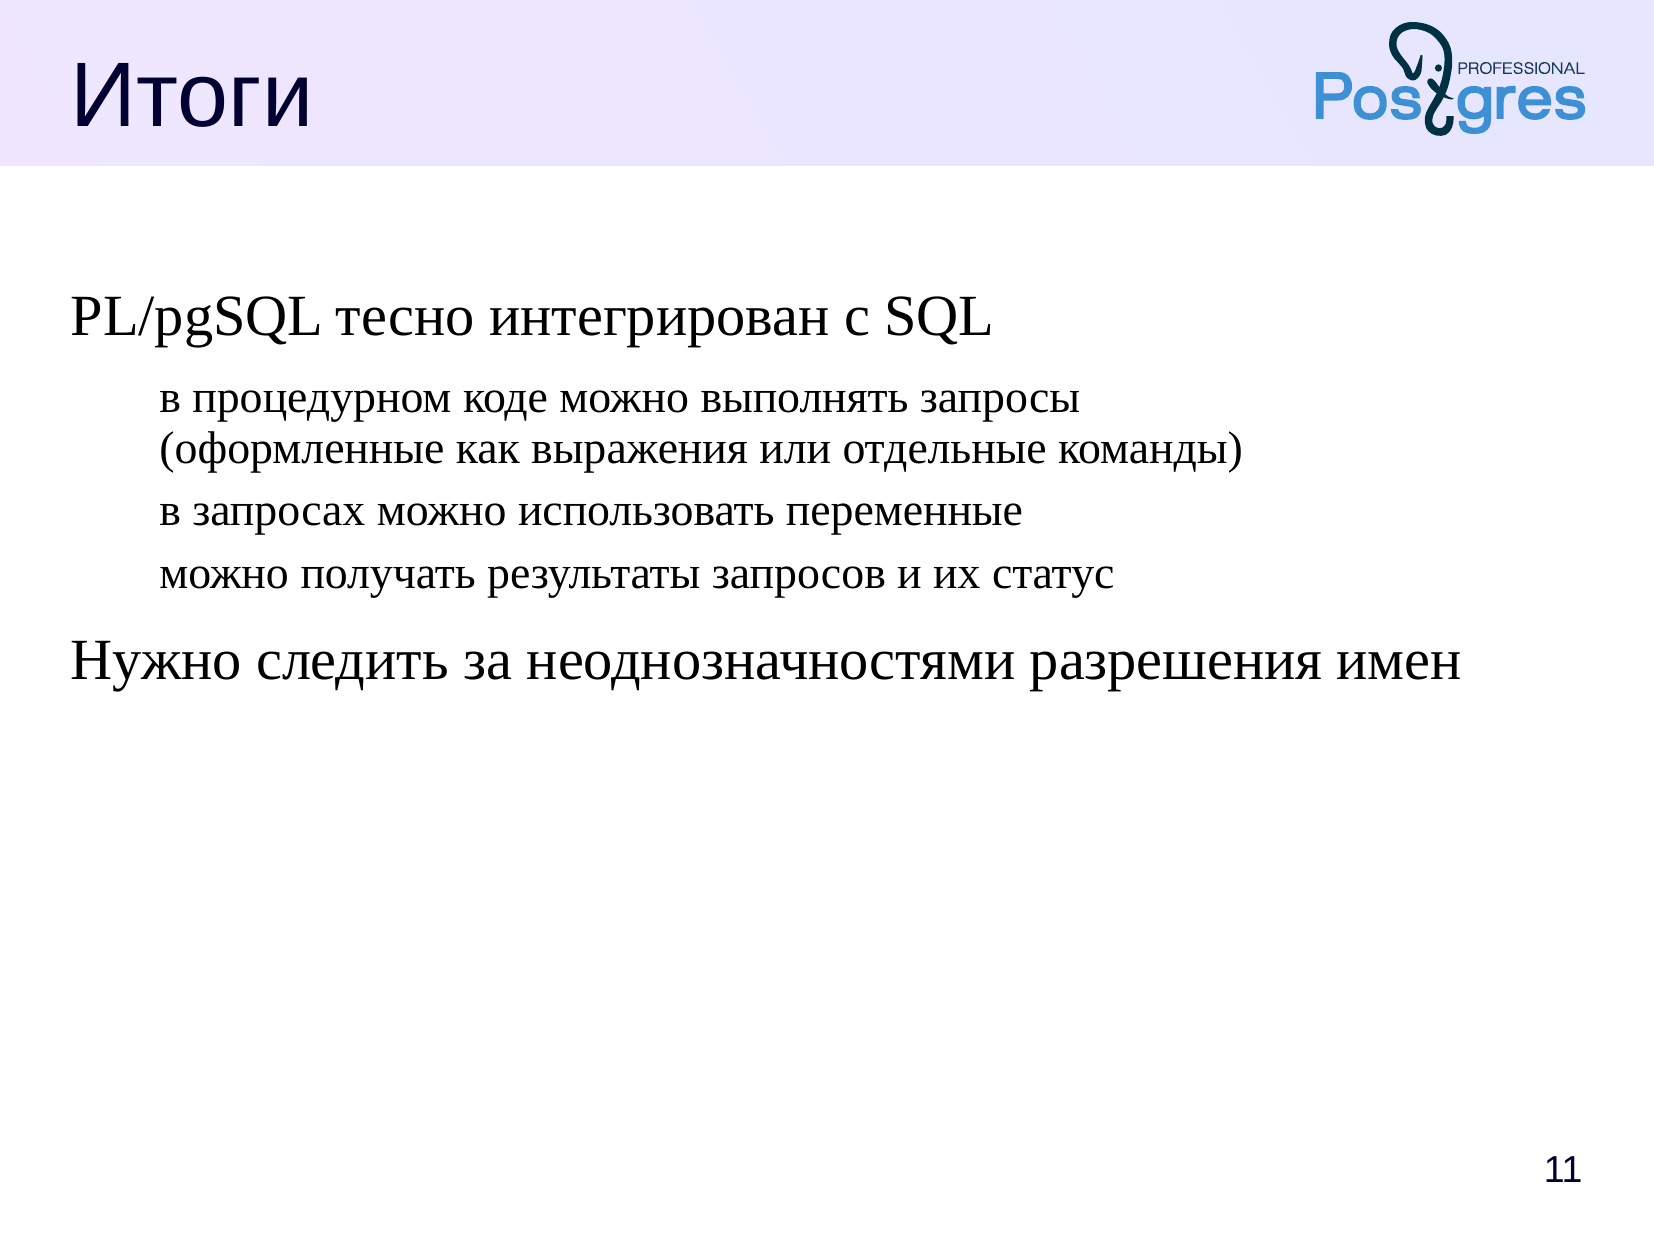

# Итоги
PL/pgSQL тесно интегрирован с SQL
в процедурном коде можно выполнять запросы
(оформленные как выражения или отдельные команды)
в запросах можно использовать переменные
можно получать результаты запросов и их статус
Нужно следить за неоднозначностями разрешения имен